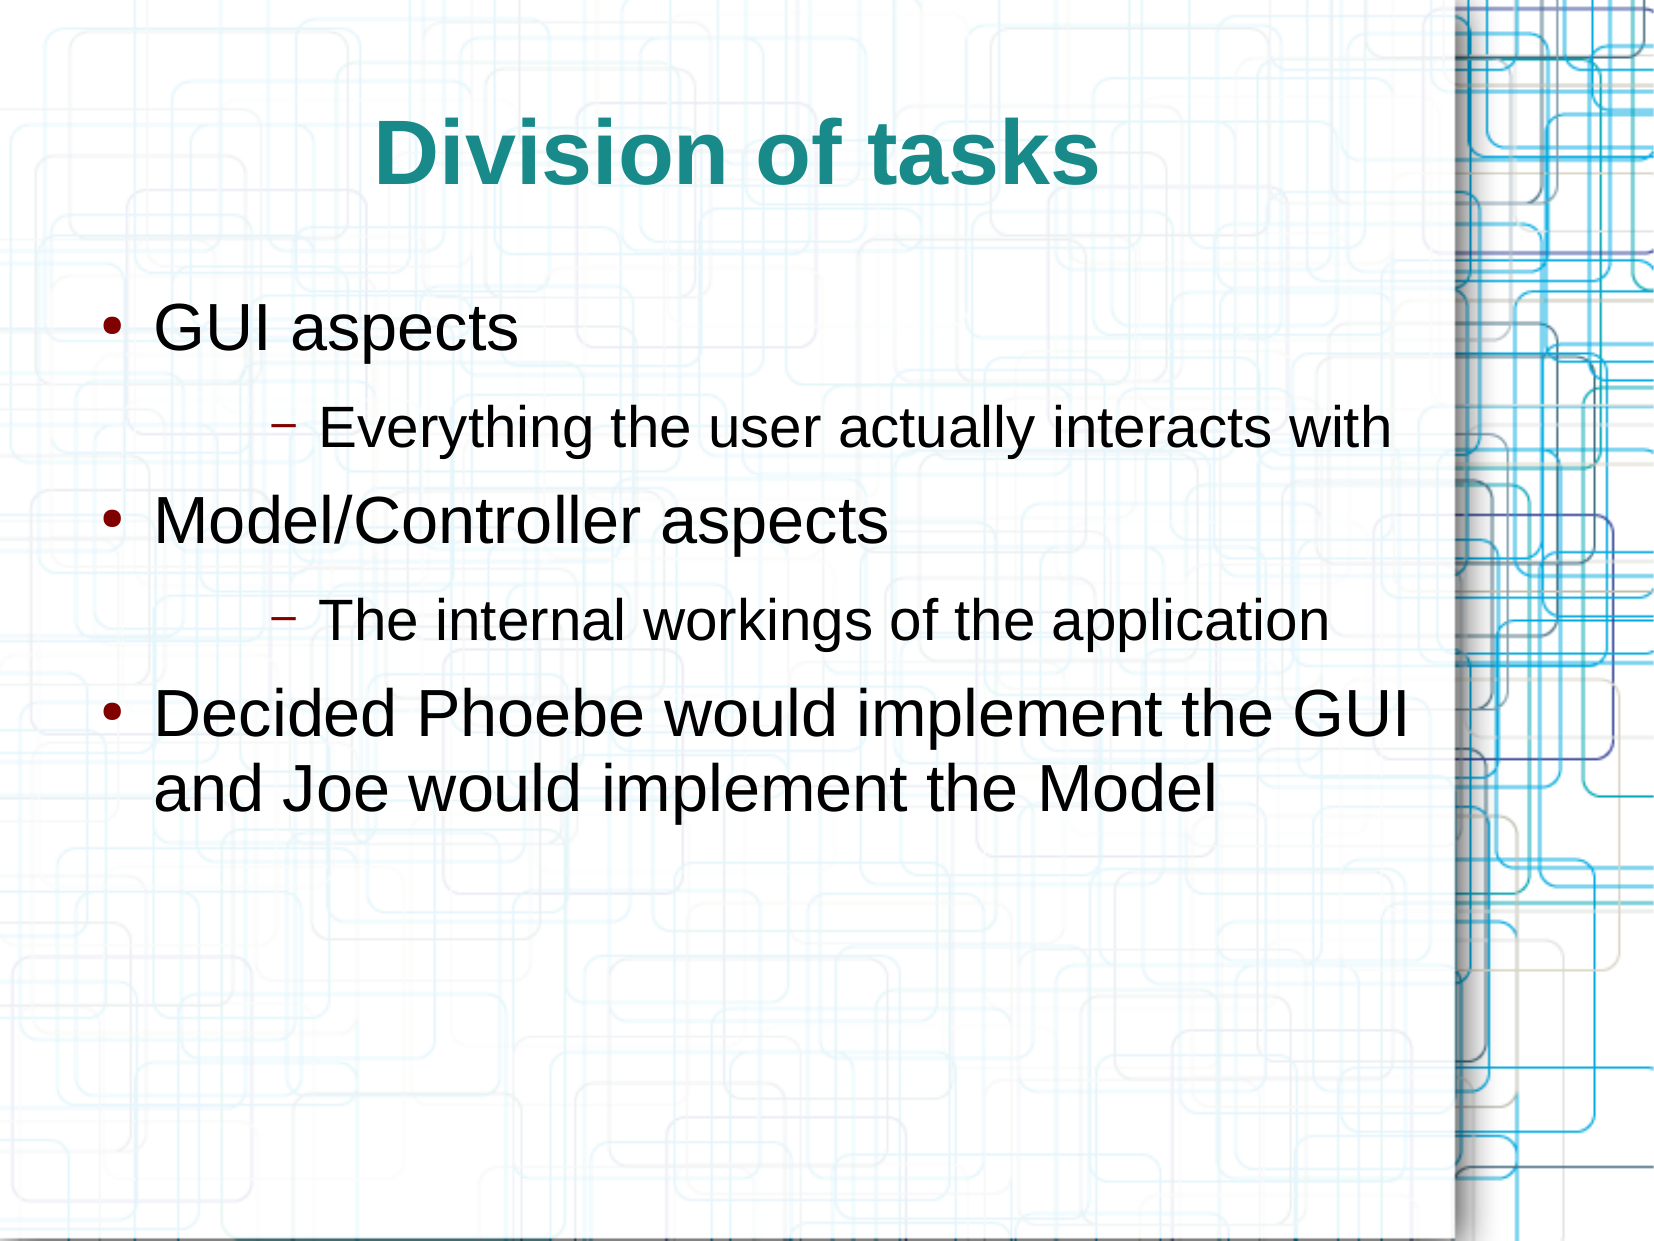

# Division of tasks
GUI aspects
Everything the user actually interacts with
Model/Controller aspects
The internal workings of the application
Decided Phoebe would implement the GUI and Joe would implement the Model